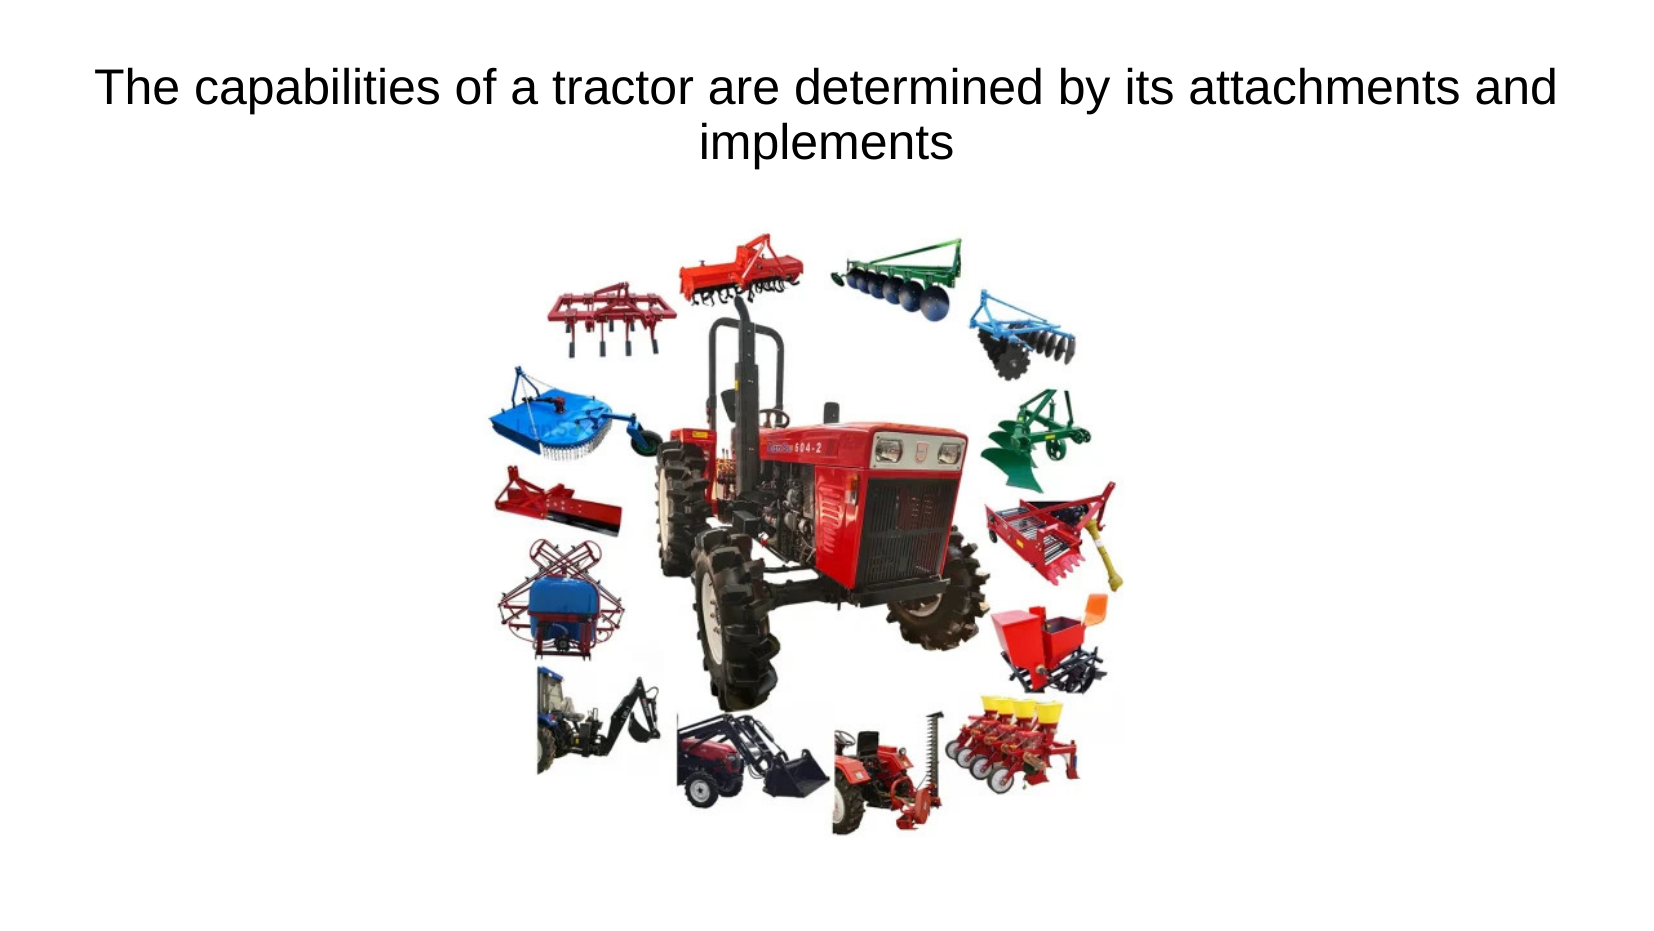

# The capabilities of a tractor are determined by its attachments and implements